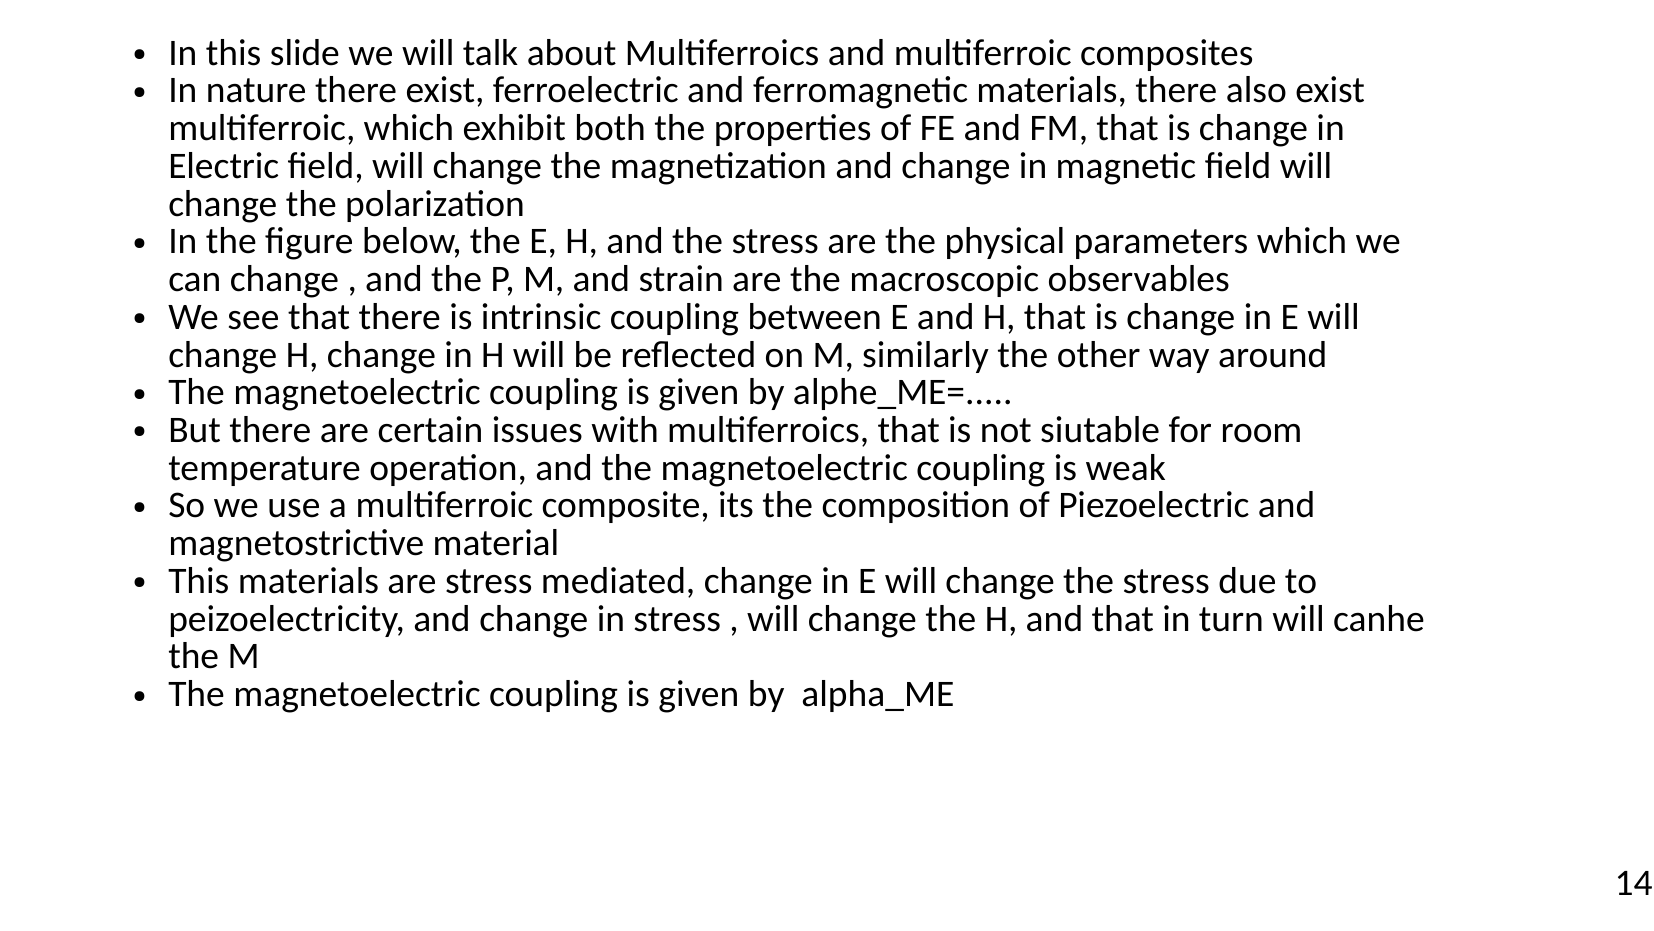

In this slide we will talk about Multiferroics and multiferroic composites
In nature there exist, ferroelectric and ferromagnetic materials, there also exist multiferroic, which exhibit both the properties of FE and FM, that is change in Electric field, will change the magnetization and change in magnetic field will change the polarization
In the figure below, the E, H, and the stress are the physical parameters which we can change , and the P, M, and strain are the macroscopic observables
We see that there is intrinsic coupling between E and H, that is change in E will change H, change in H will be reflected on M, similarly the other way around
The magnetoelectric coupling is given by alphe_ME=.....
But there are certain issues with multiferroics, that is not siutable for room temperature operation, and the magnetoelectric coupling is weak
So we use a multiferroic composite, its the composition of Piezoelectric and magnetostrictive material
This materials are stress mediated, change in E will change the stress due to peizoelectricity, and change in stress , will change the H, and that in turn will canhe the M
The magnetoelectric coupling is given by alpha_ME